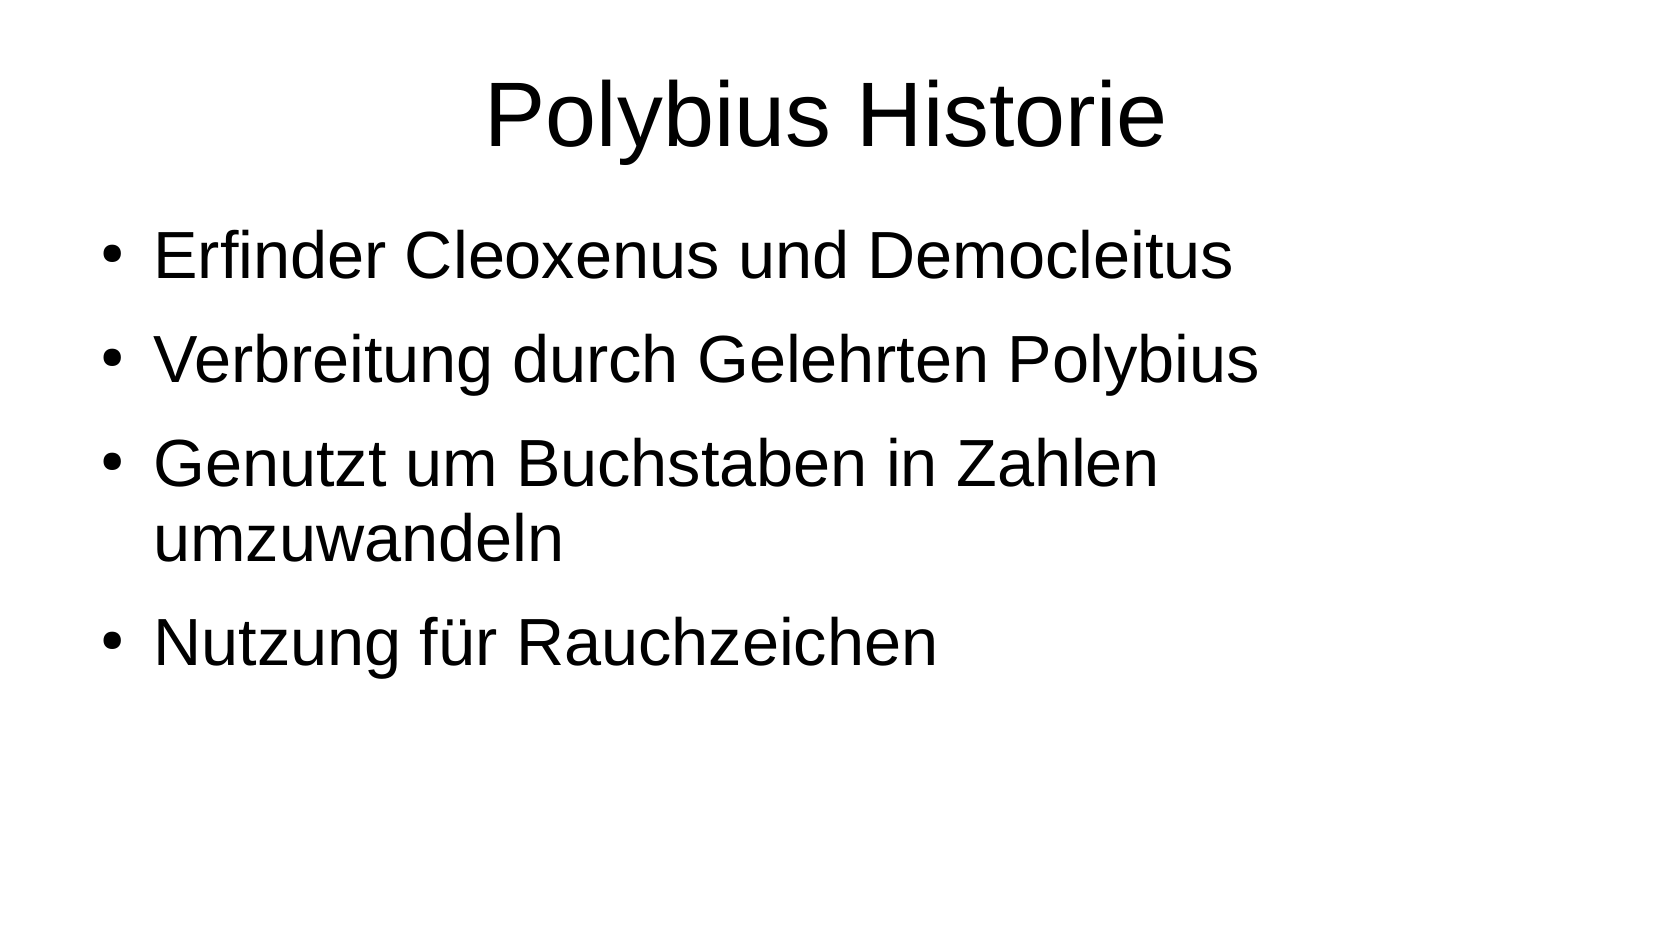

# Polybius Historie
Erfinder Cleoxenus und Democleitus
Verbreitung durch Gelehrten Polybius
Genutzt um Buchstaben in Zahlen umzuwandeln
Nutzung für Rauchzeichen